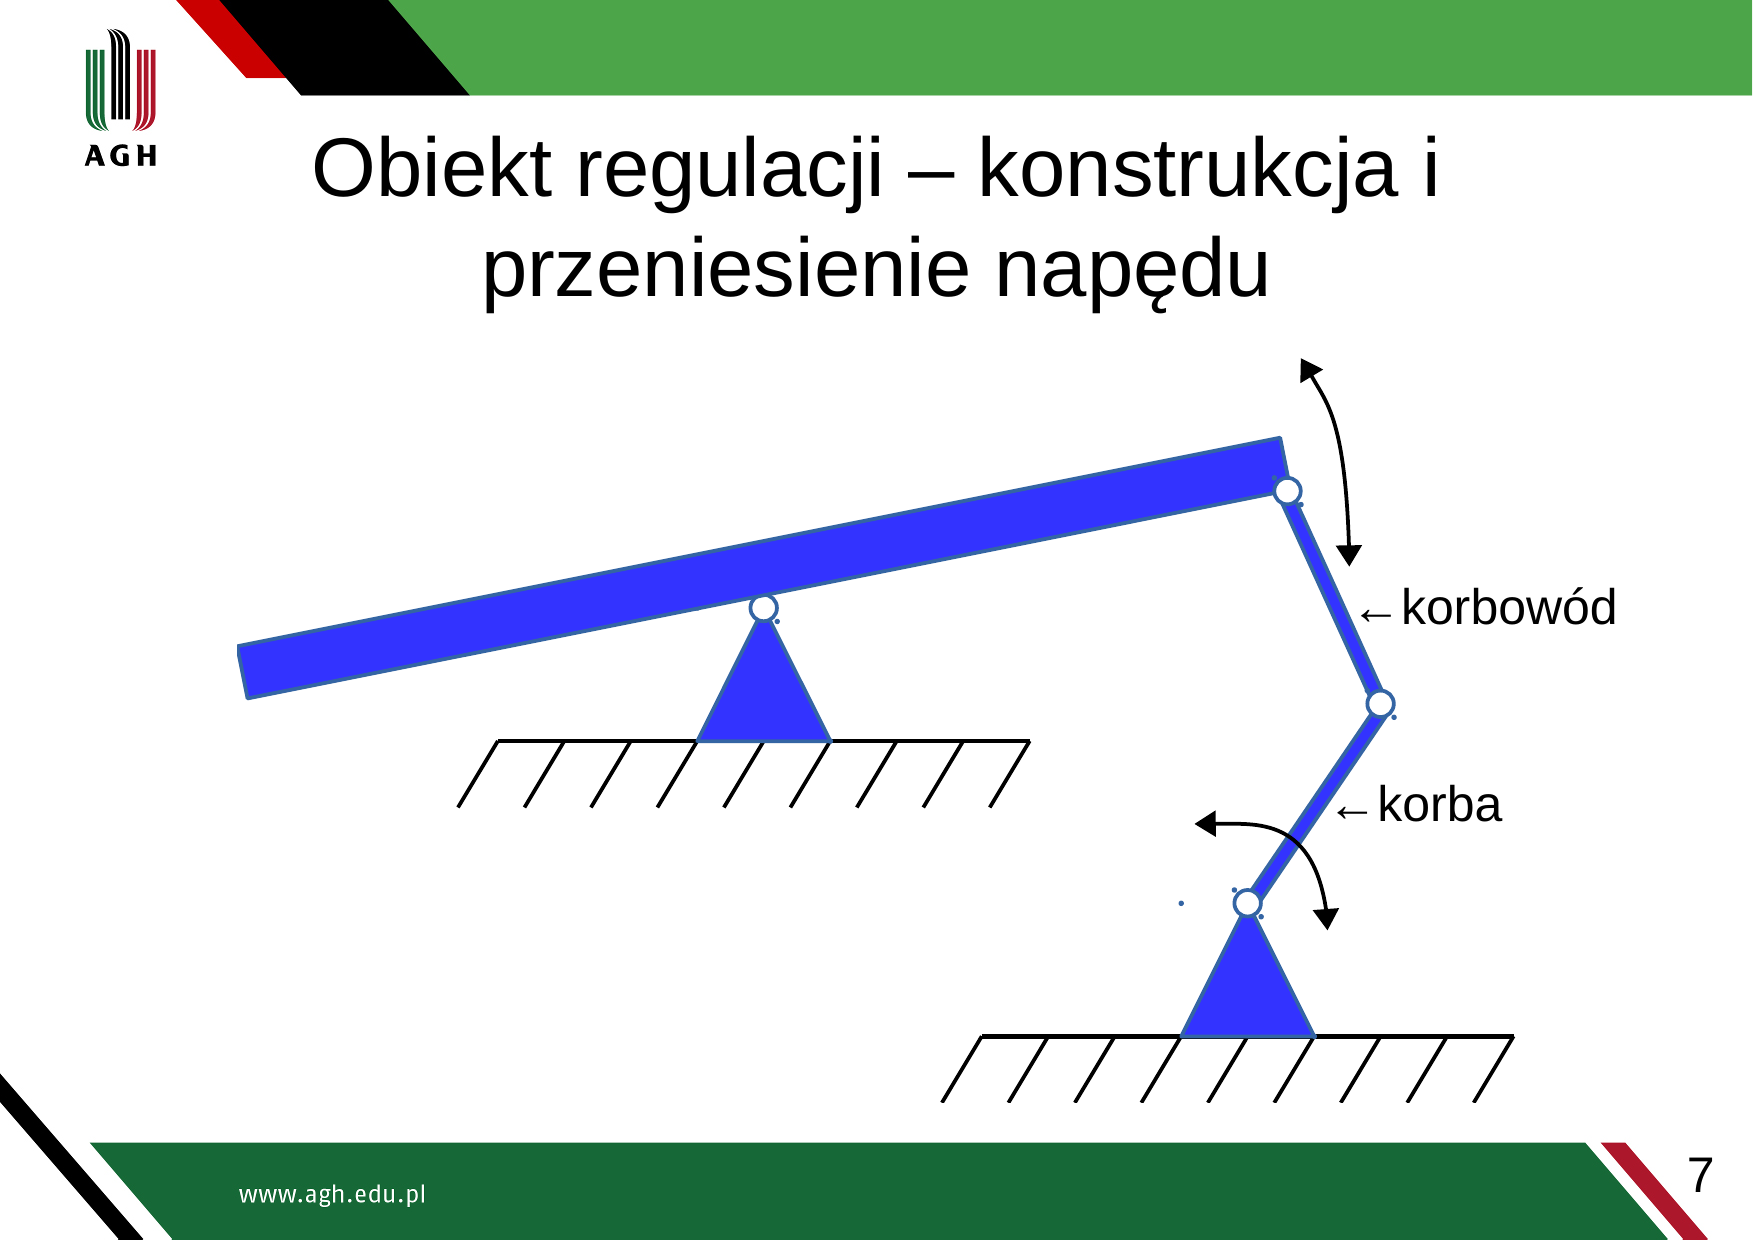

# Obiekt regulacji – konstrukcja i przeniesienie napędu
←korbowód
←korba
7